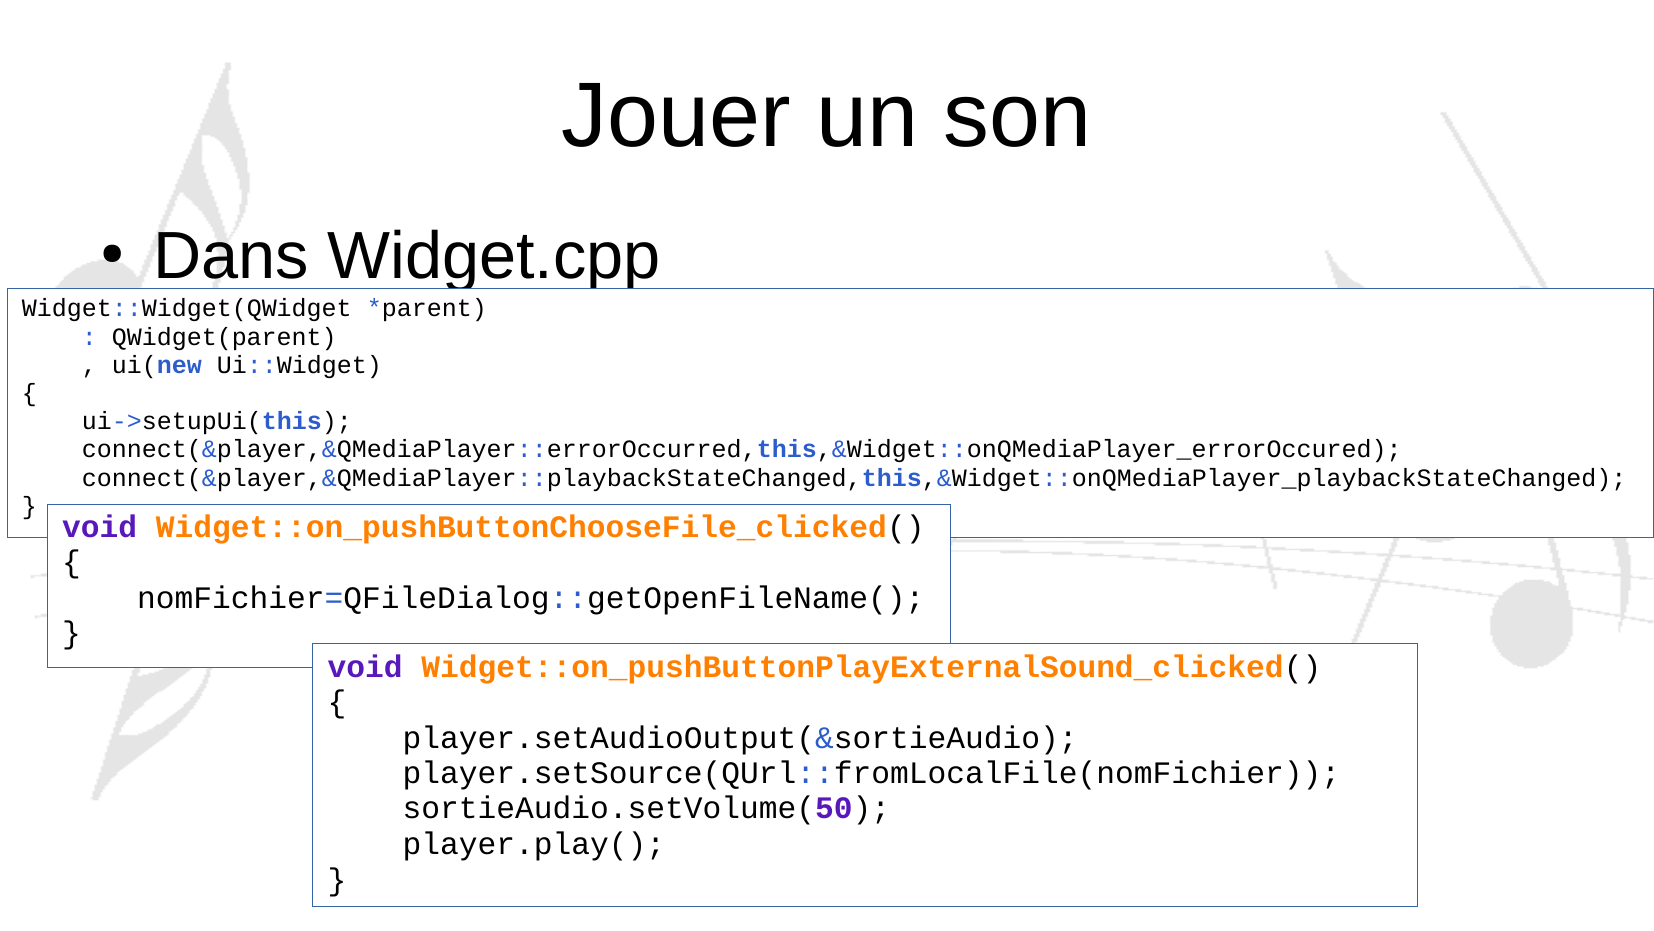

# Jouer un son
Dans Widget.cpp
Widget::Widget(QWidget *parent)
 : QWidget(parent)
 , ui(new Ui::Widget)
{
 ui->setupUi(this);
 connect(&player,&QMediaPlayer::errorOccurred,this,&Widget::onQMediaPlayer_errorOccured);
 connect(&player,&QMediaPlayer::playbackStateChanged,this,&Widget::onQMediaPlayer_playbackStateChanged);
}
void Widget::on_pushButtonChooseFile_clicked()
{
 nomFichier=QFileDialog::getOpenFileName();
}
void Widget::on_pushButtonPlayExternalSound_clicked()
{
 player.setAudioOutput(&sortieAudio);
 player.setSource(QUrl::fromLocalFile(nomFichier));
 sortieAudio.setVolume(50);
 player.play();
}